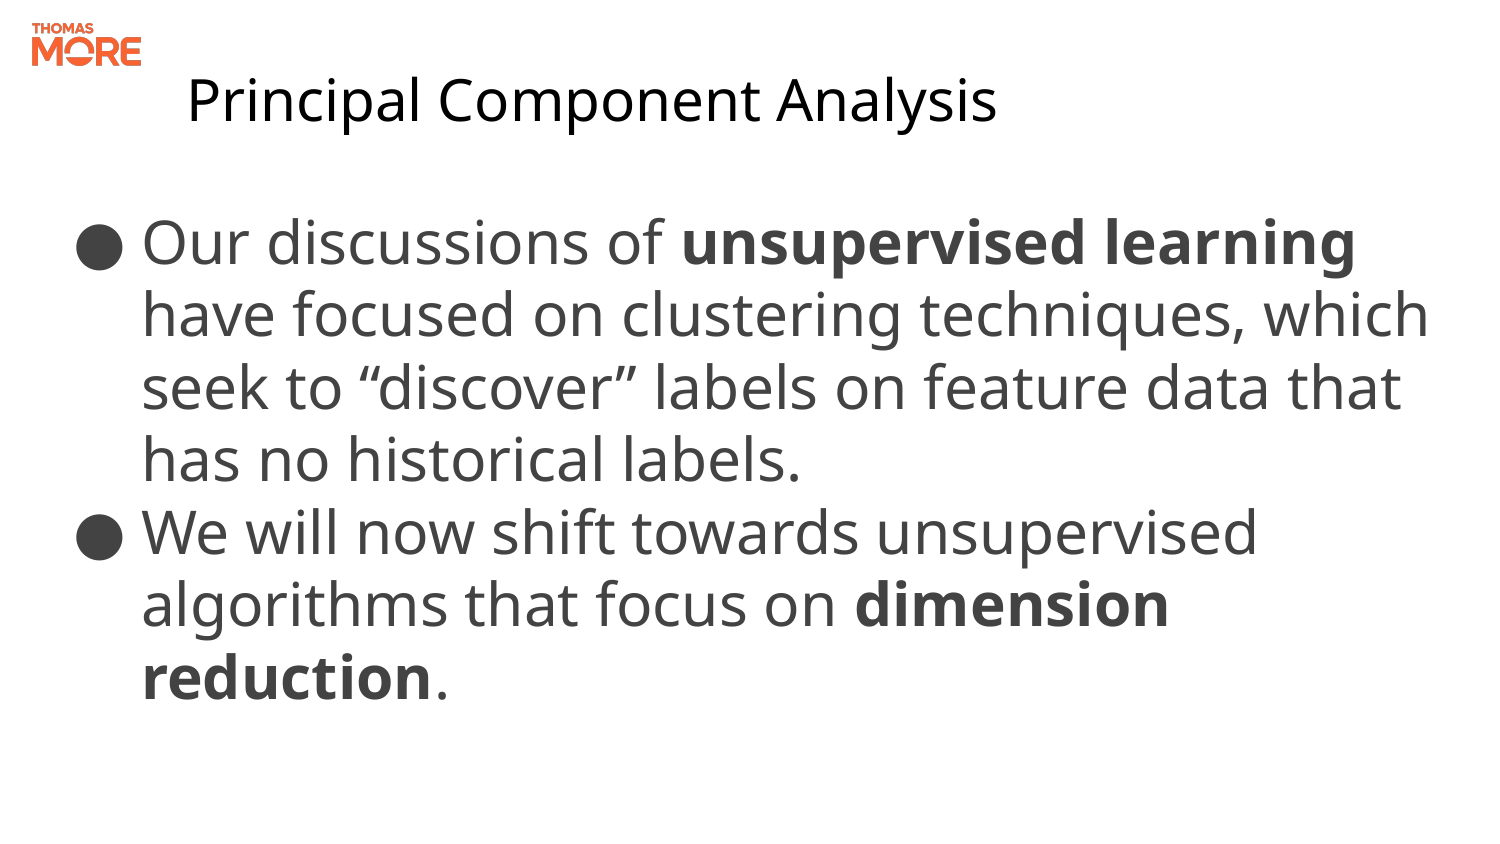

# Principal Component Analysis
Our discussions of unsupervised learning have focused on clustering techniques, which seek to “discover” labels on feature data that has no historical labels.
We will now shift towards unsupervised algorithms that focus on dimension reduction.